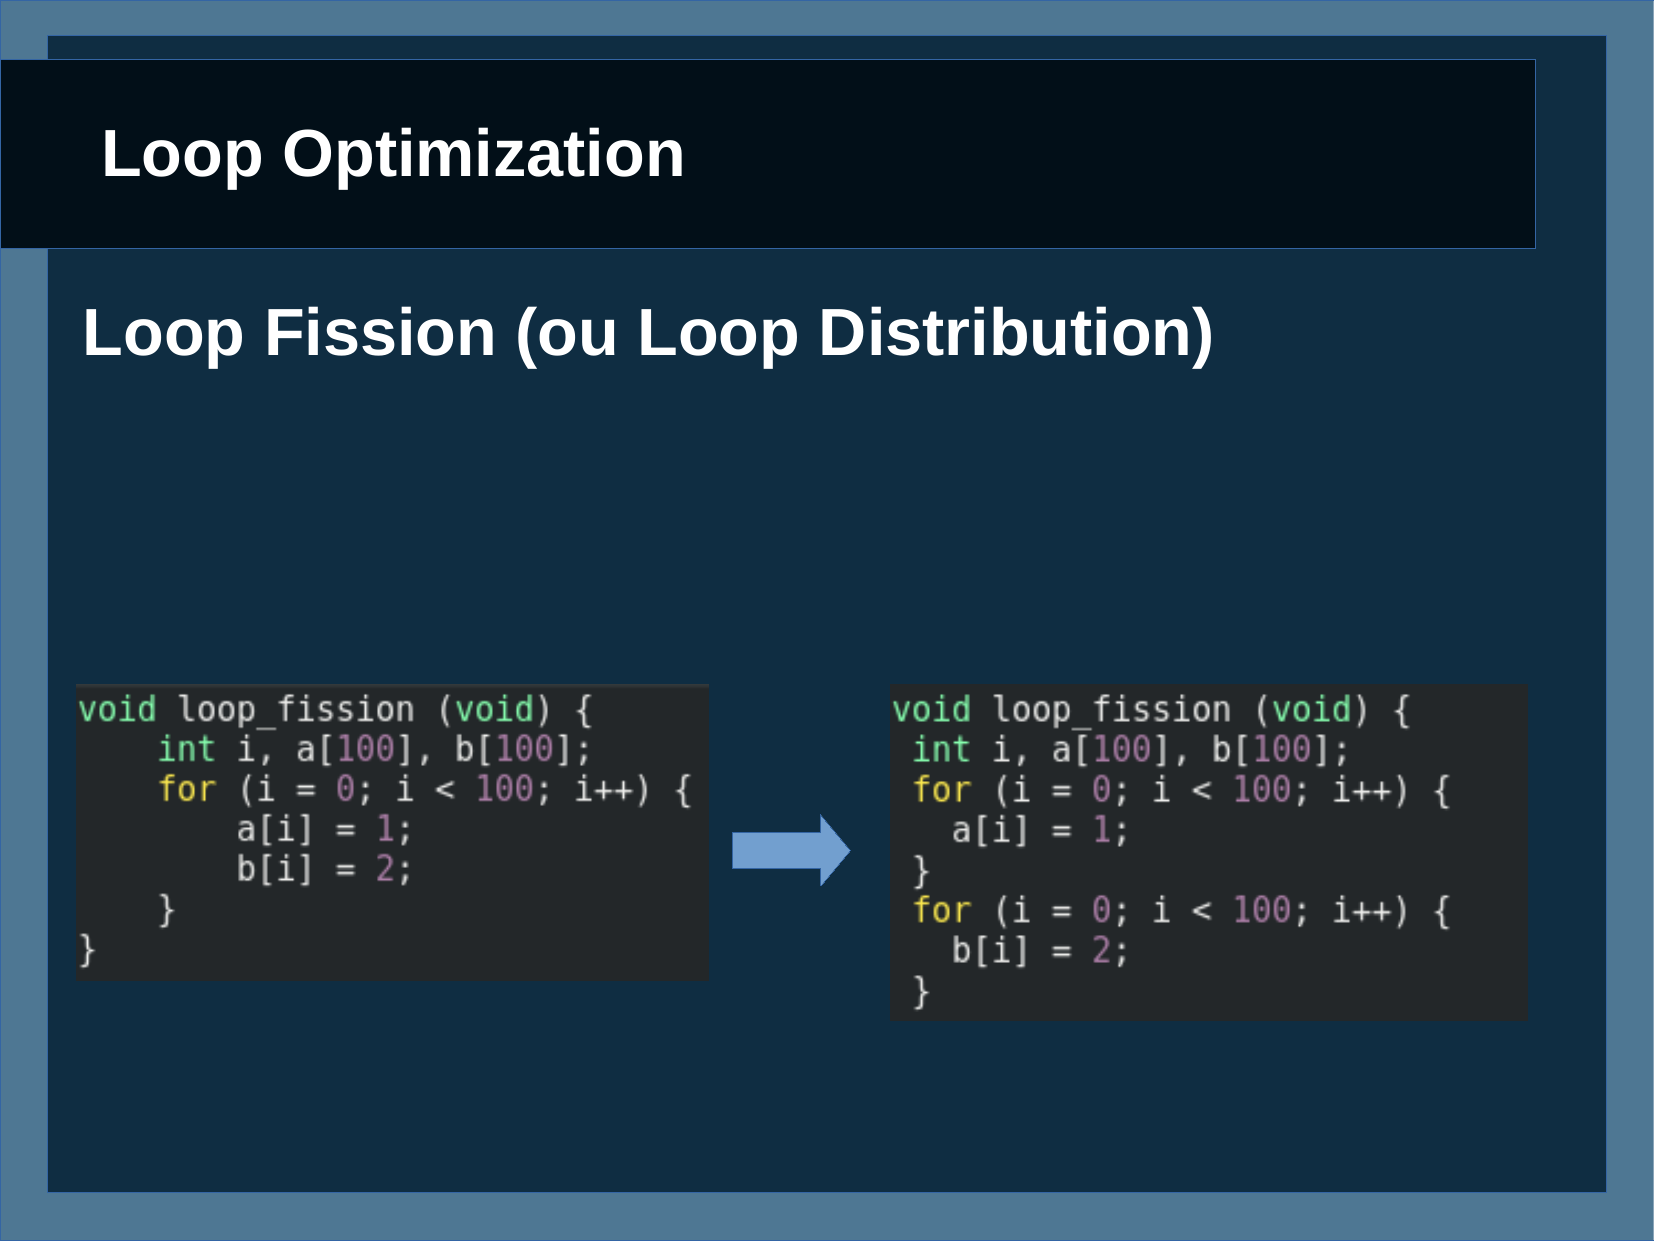

# Loop Optimization
Loop Fission (ou Loop Distribution)